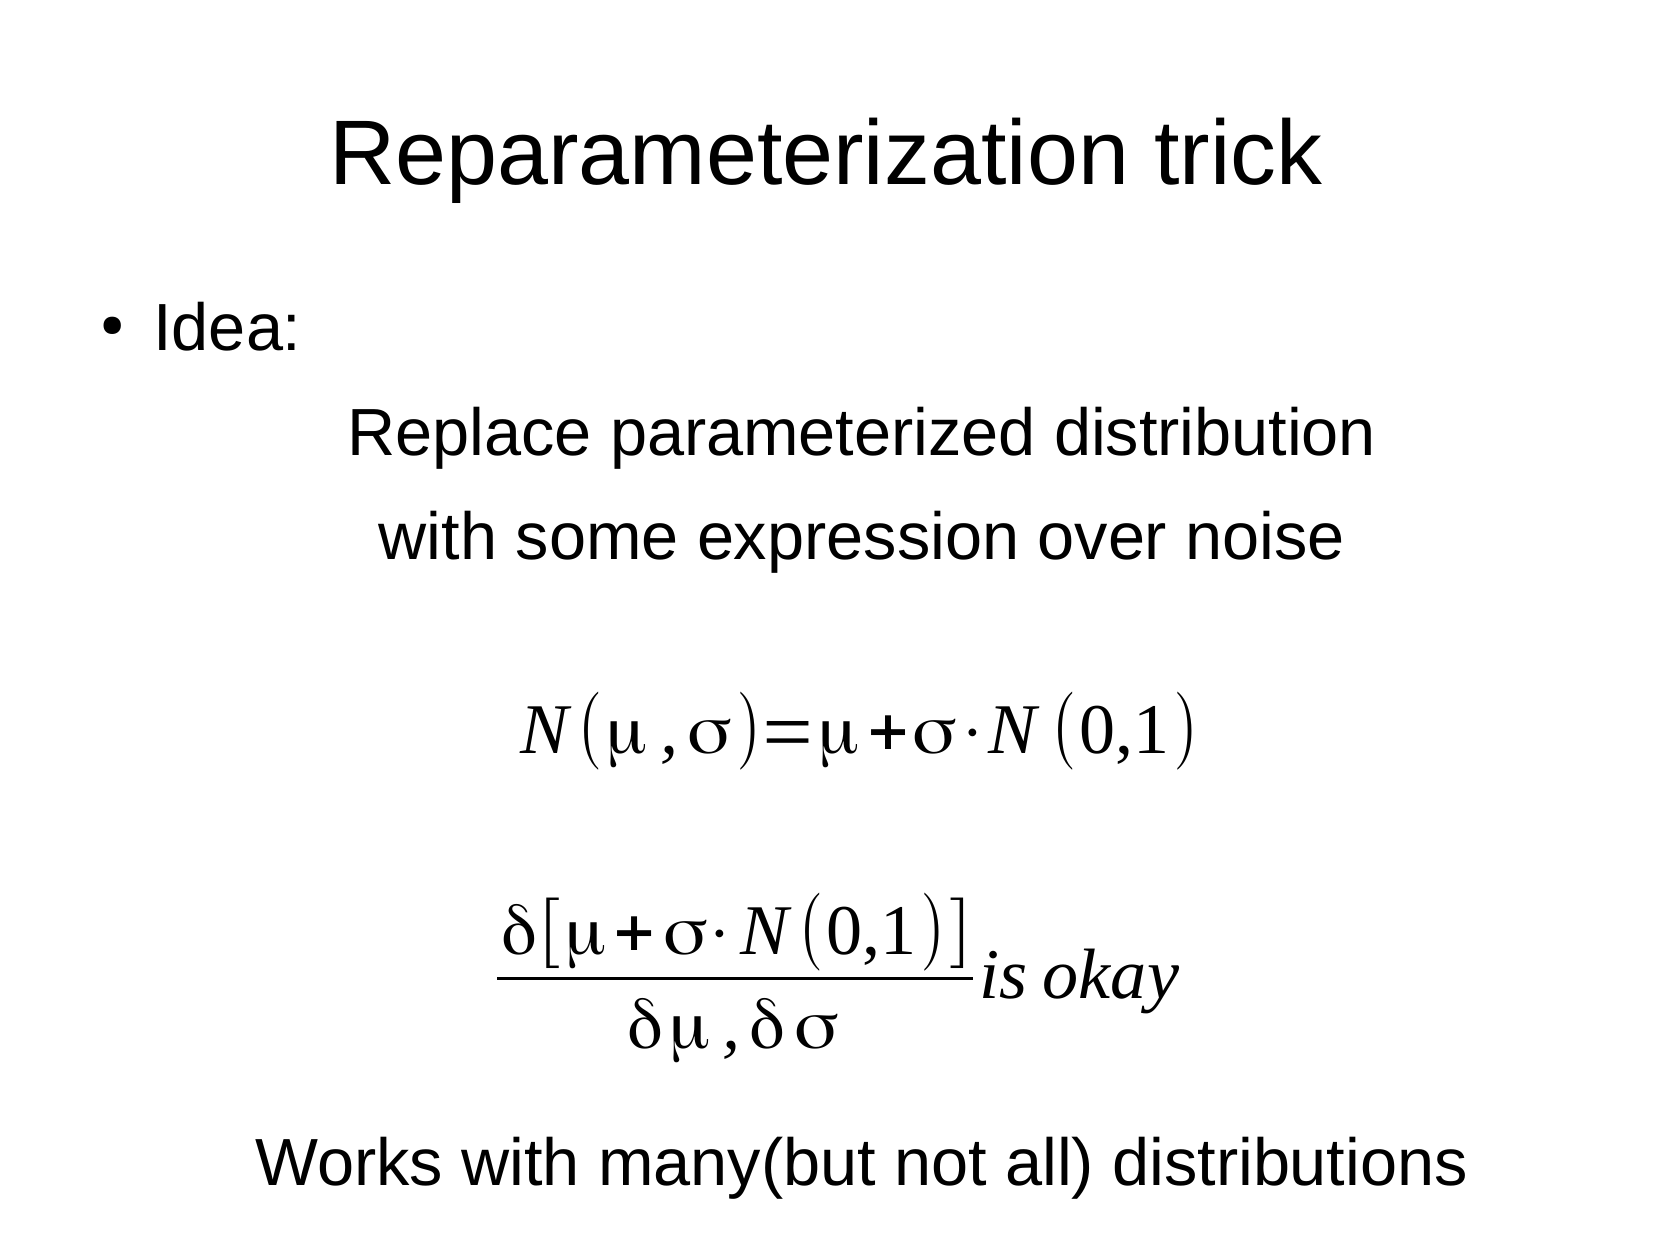

# Reparameterization trick
Idea:
Replace parameterized distribution
with some expression over noise
Works with many(but not all) distributions